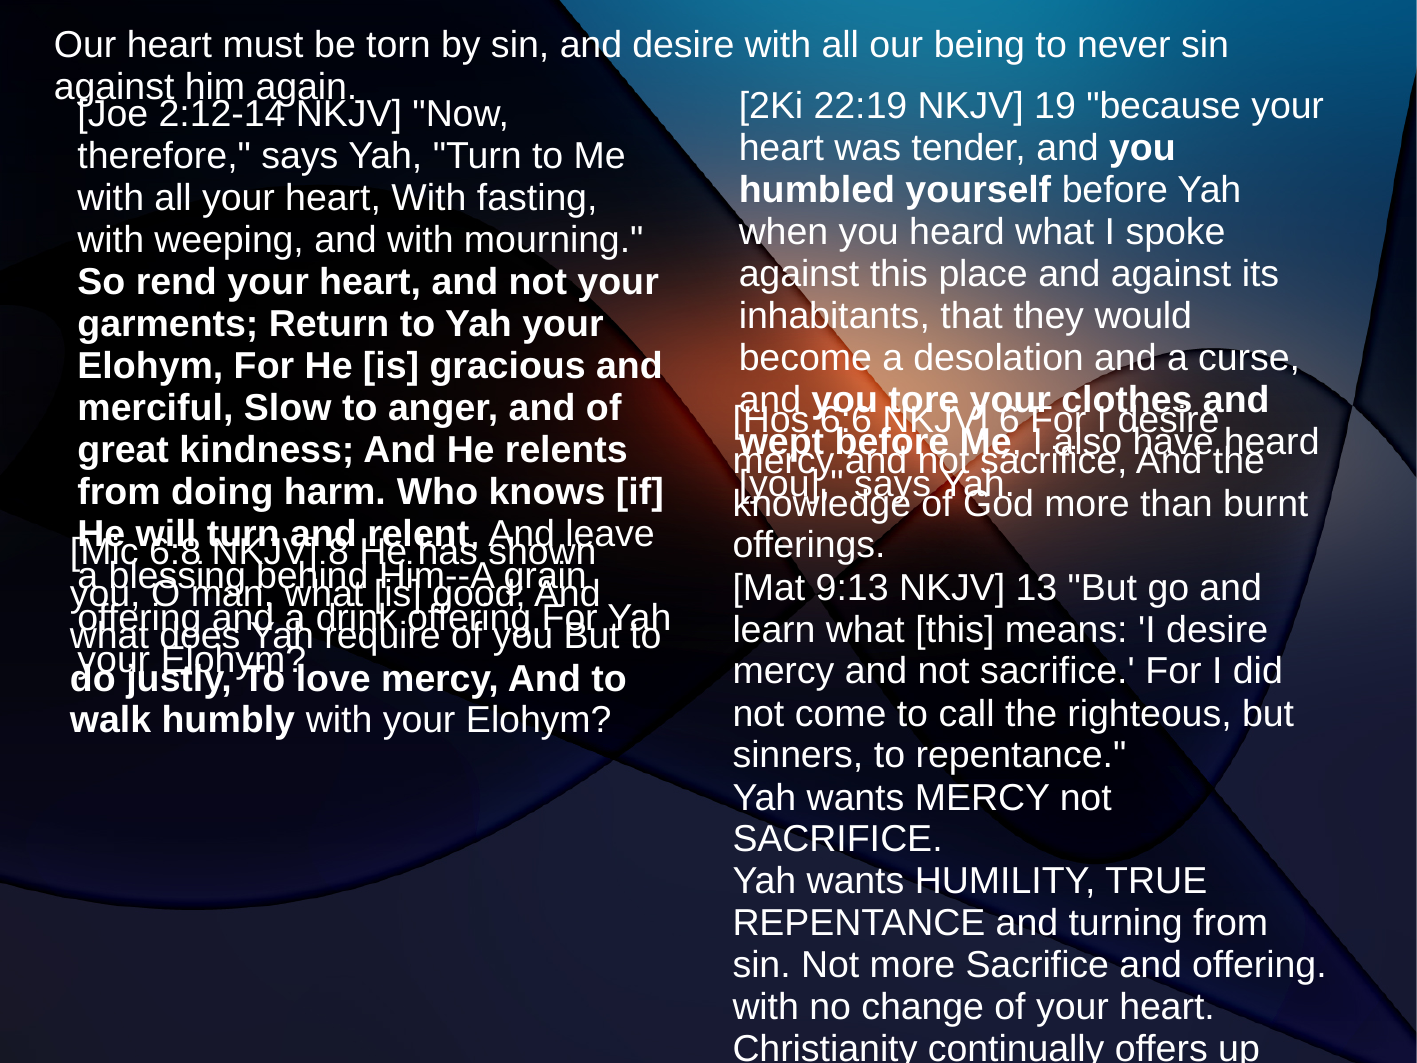

Our heart must be torn by sin, and desire with all our being to never sin against him again.
[2Ki 22:19 NKJV] 19 "because your heart was tender, and you humbled yourself before Yah when you heard what I spoke against this place and against its inhabitants, that they would become a desolation and a curse, and you tore your clothes and wept before Me, I also have heard [you]," says Yah.
[Joe 2:12-14 NKJV] "Now, therefore," says Yah, "Turn to Me with all your heart, With fasting, with weeping, and with mourning." So rend your heart, and not your garments; Return to Yah your Elohym, For He [is] gracious and merciful, Slow to anger, and of great kindness; And He relents from doing harm. Who knows [if] He will turn and relent, And leave a blessing behind Him--A grain offering and a drink offering For Yah your Elohym?
[Hos 6:6 NKJV] 6 For I desire mercy and not sacrifice, And the knowledge of God more than burnt offerings.
[Mat 9:13 NKJV] 13 "But go and learn what [this] means: 'I desire mercy and not sacrifice.' For I did not come to call the righteous, but sinners, to repentance."
Yah wants MERCY not SACRIFICE.
Yah wants HUMILITY, TRUE REPENTANCE and turning from sin. Not more Sacrifice and offering. with no change of your heart.
Christianity continually offers up their Jesus for ongoing sin!
[Mic 6:8 NKJV] 8 He has shown you, O man, what [is] good; And what does Yah require of you But to do justly, To love mercy, And to walk humbly with your Elohym?